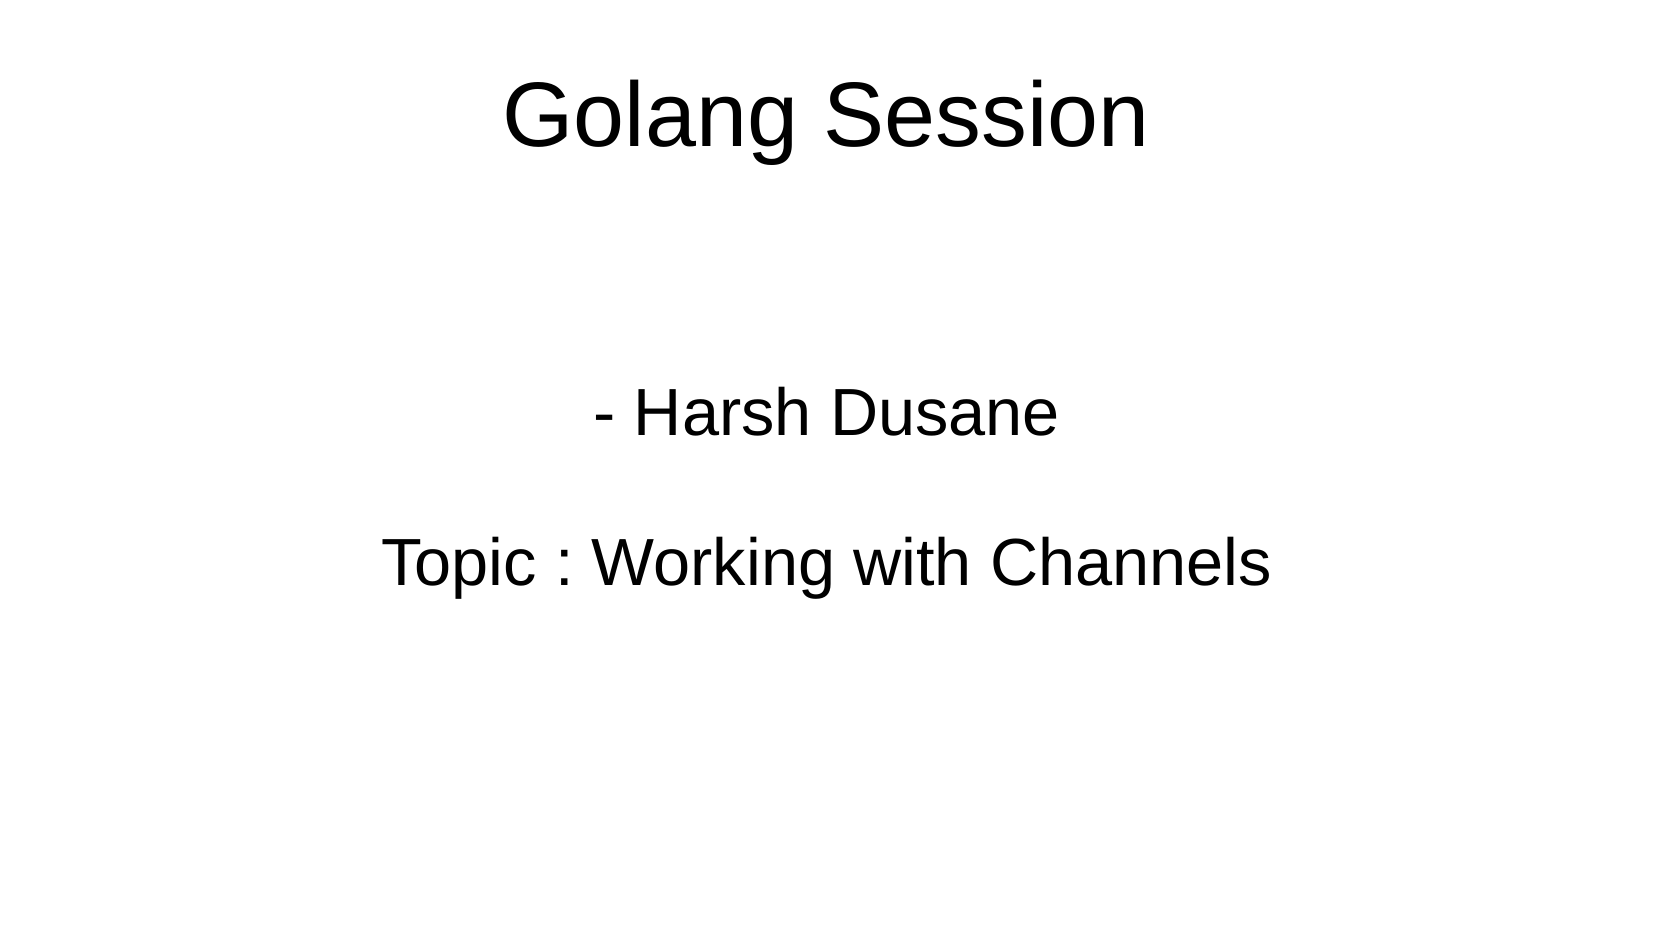

# Golang Session
- Harsh Dusane
Topic : Working with Channels